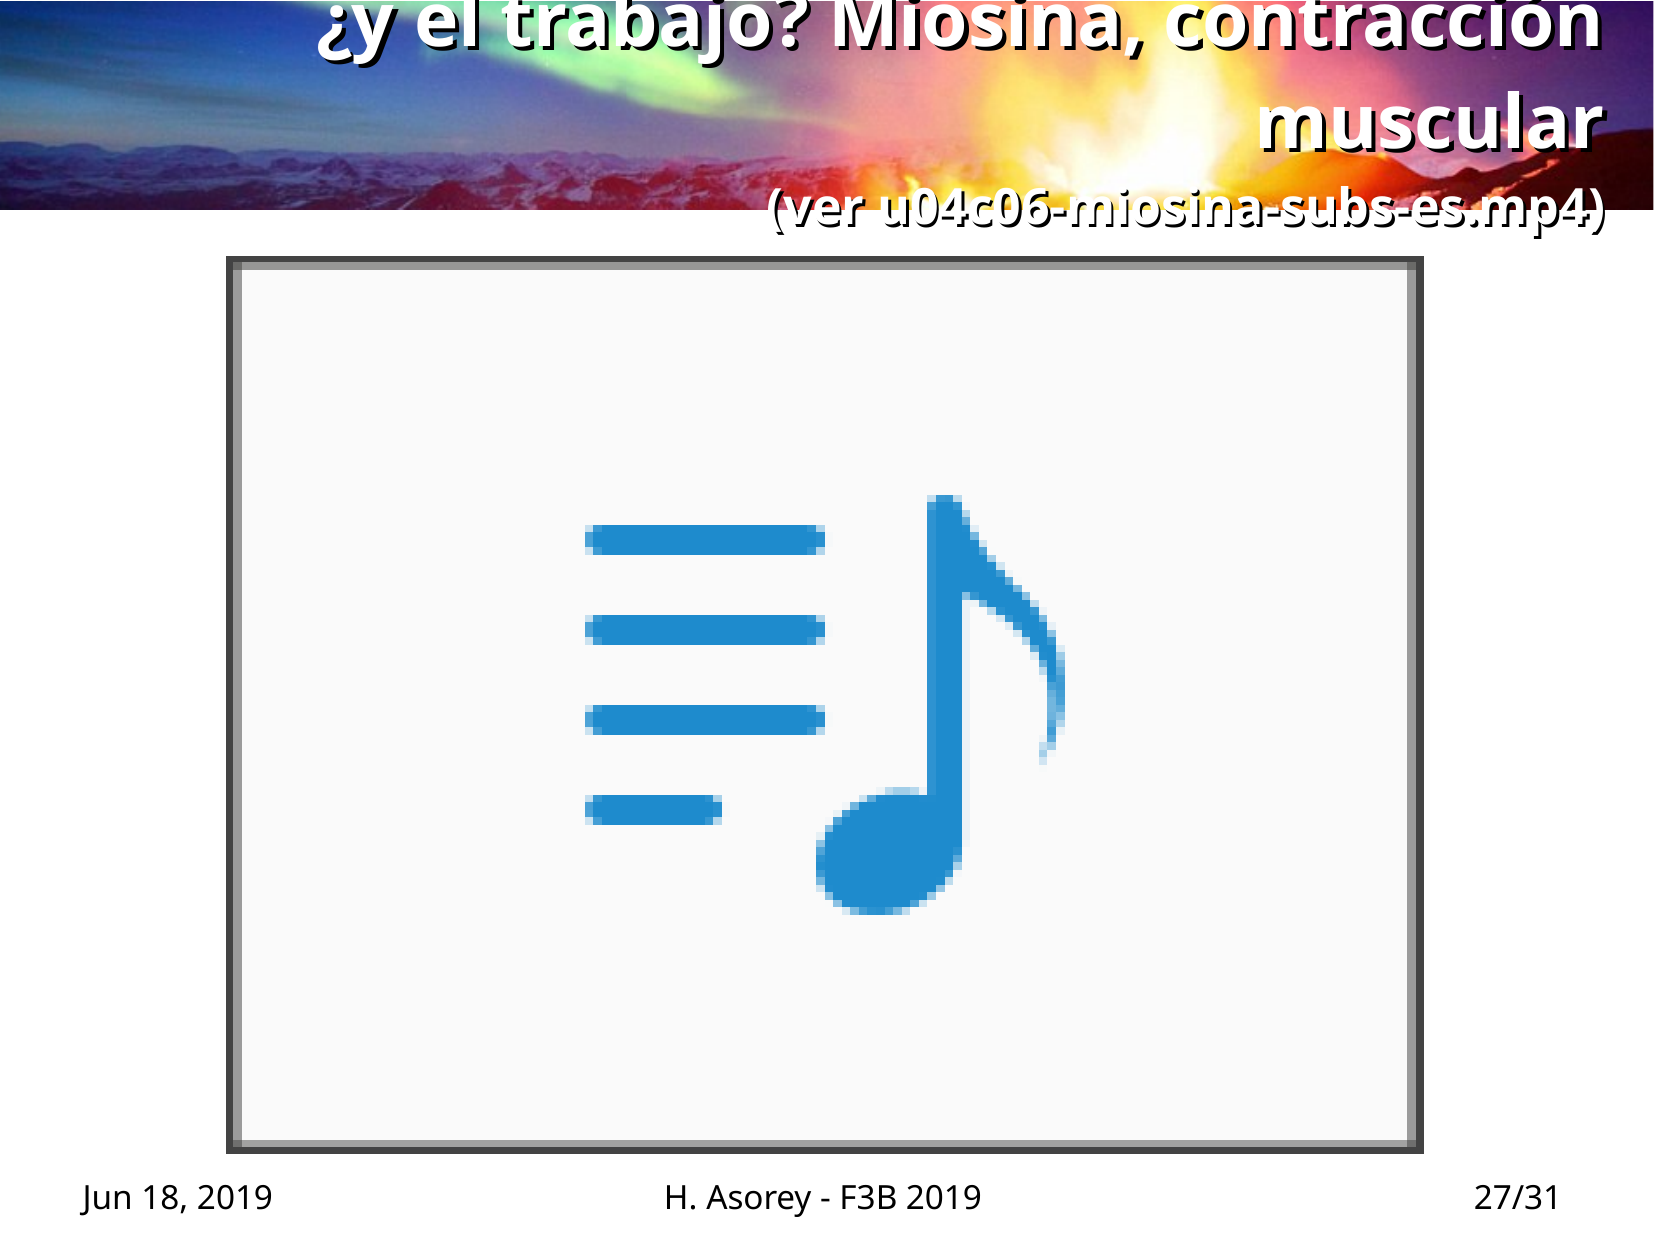

# ¿y el trabajo? Miosina, contracción muscular (ver u04c06-miosina-subs-es.mp4)
Jun 18, 2019
H. Asorey - F3B 2019
27